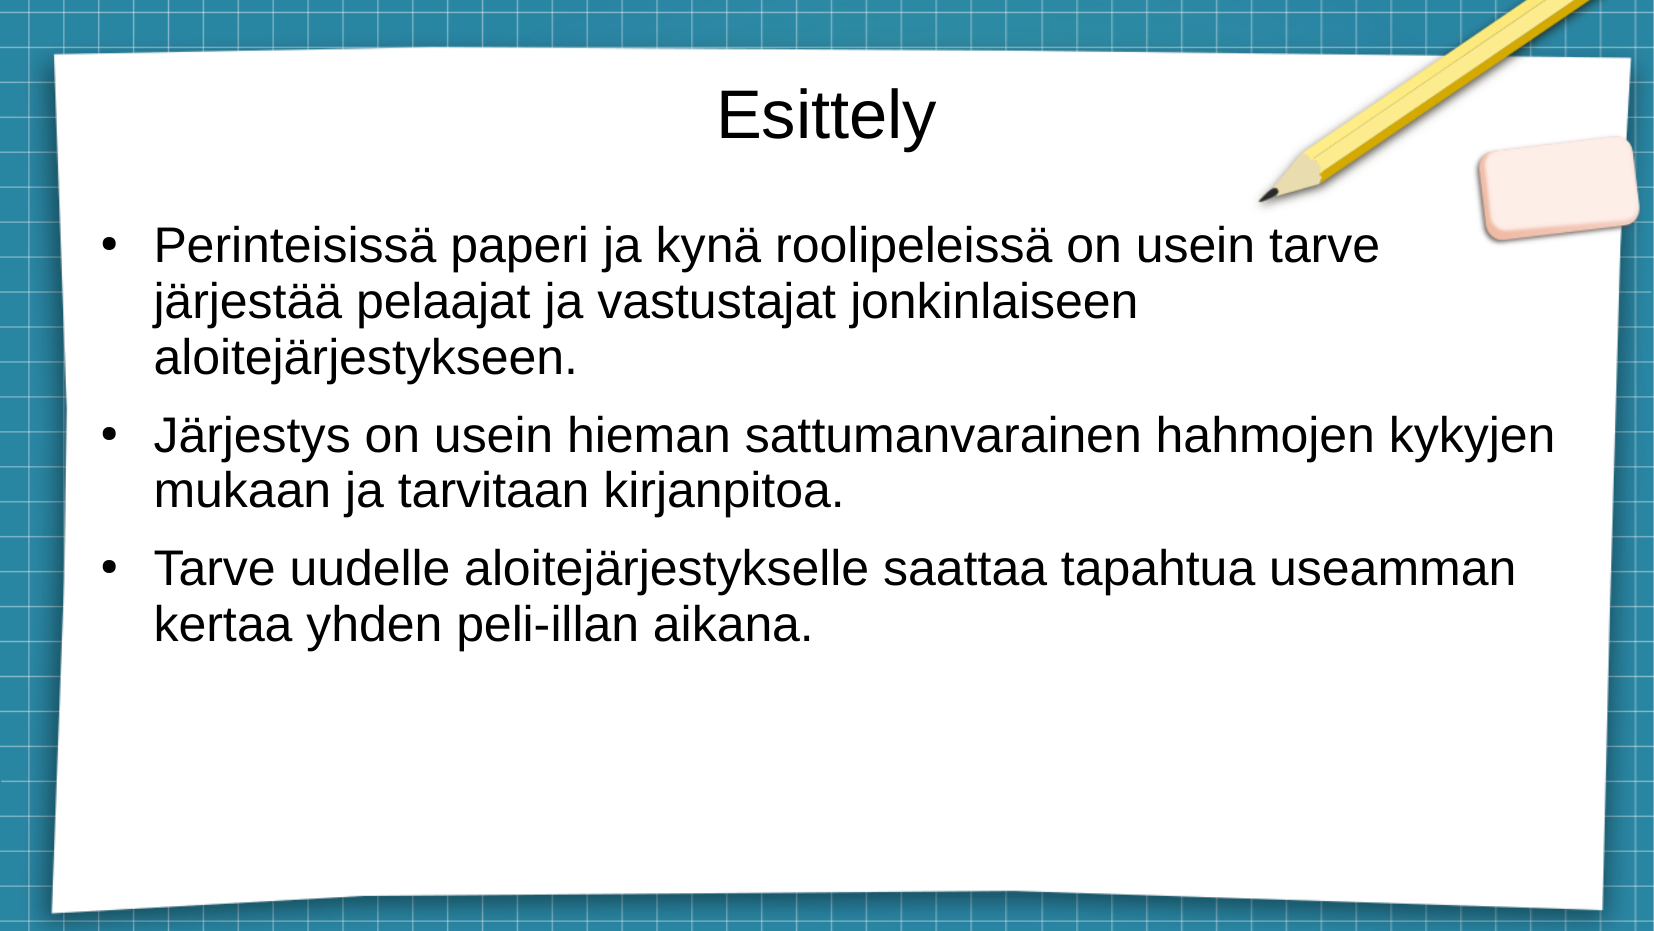

# Esittely
Perinteisissä paperi ja kynä roolipeleissä on usein tarve järjestää pelaajat ja vastustajat jonkinlaiseen aloitejärjestykseen.
Järjestys on usein hieman sattumanvarainen hahmojen kykyjen mukaan ja tarvitaan kirjanpitoa.
Tarve uudelle aloitejärjestykselle saattaa tapahtua useamman kertaa yhden peli-illan aikana.